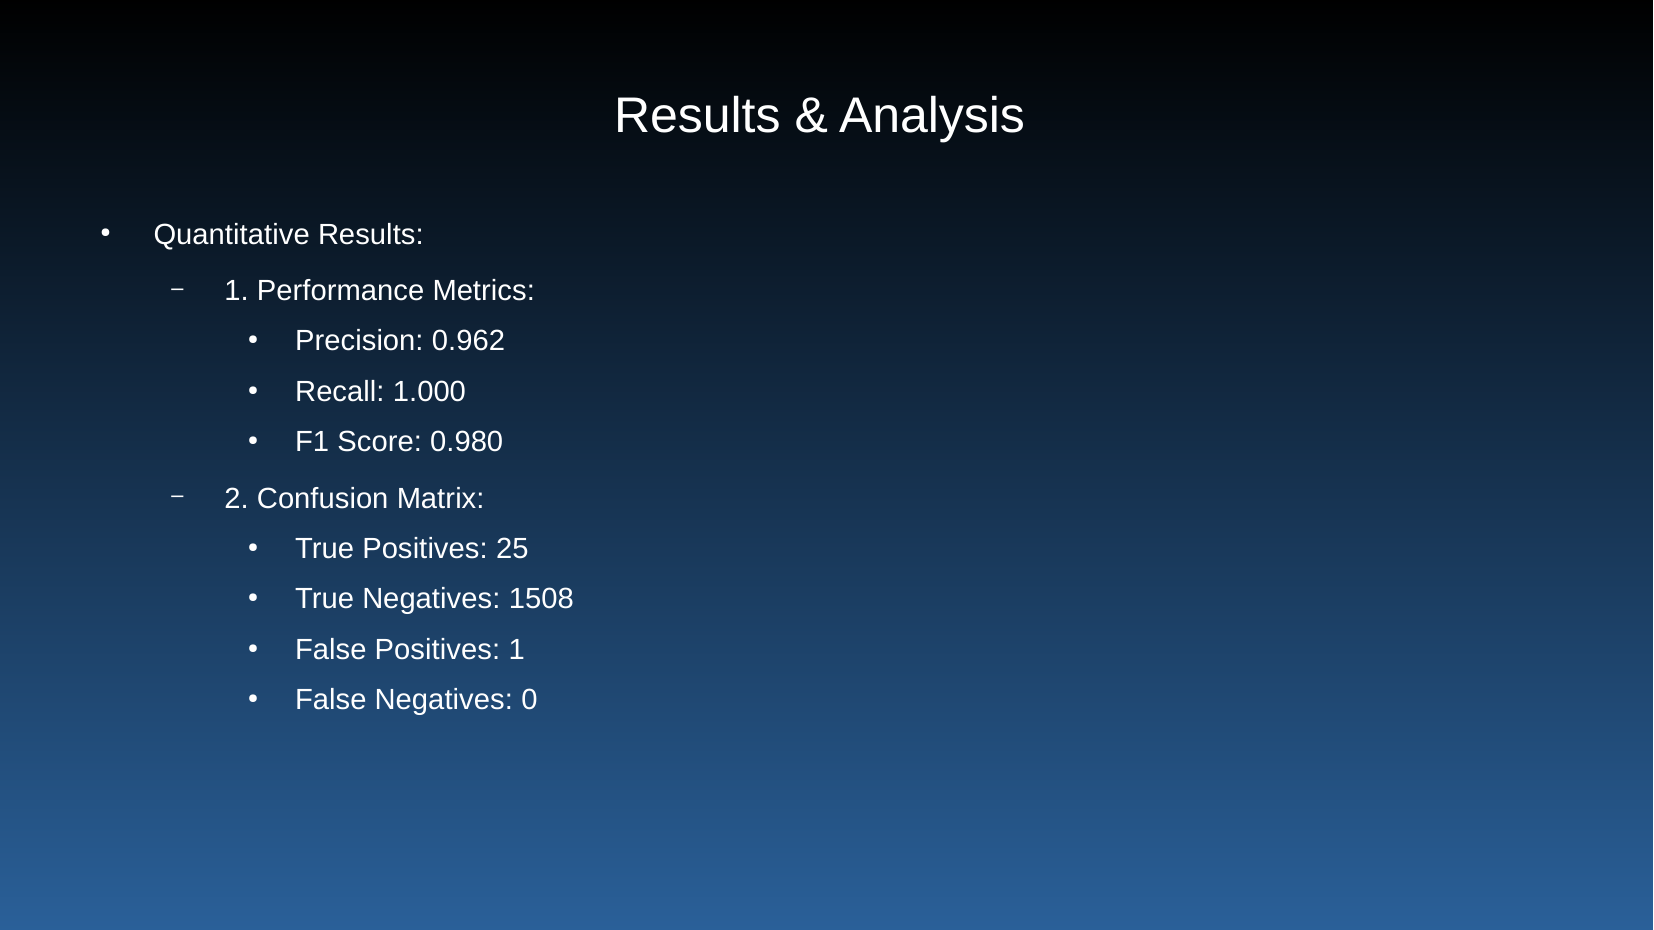

# Results & Analysis
Quantitative Results:
1. Performance Metrics:
Precision: 0.962
Recall: 1.000
F1 Score: 0.980
2. Confusion Matrix:
True Positives: 25
True Negatives: 1508
False Positives: 1
False Negatives: 0